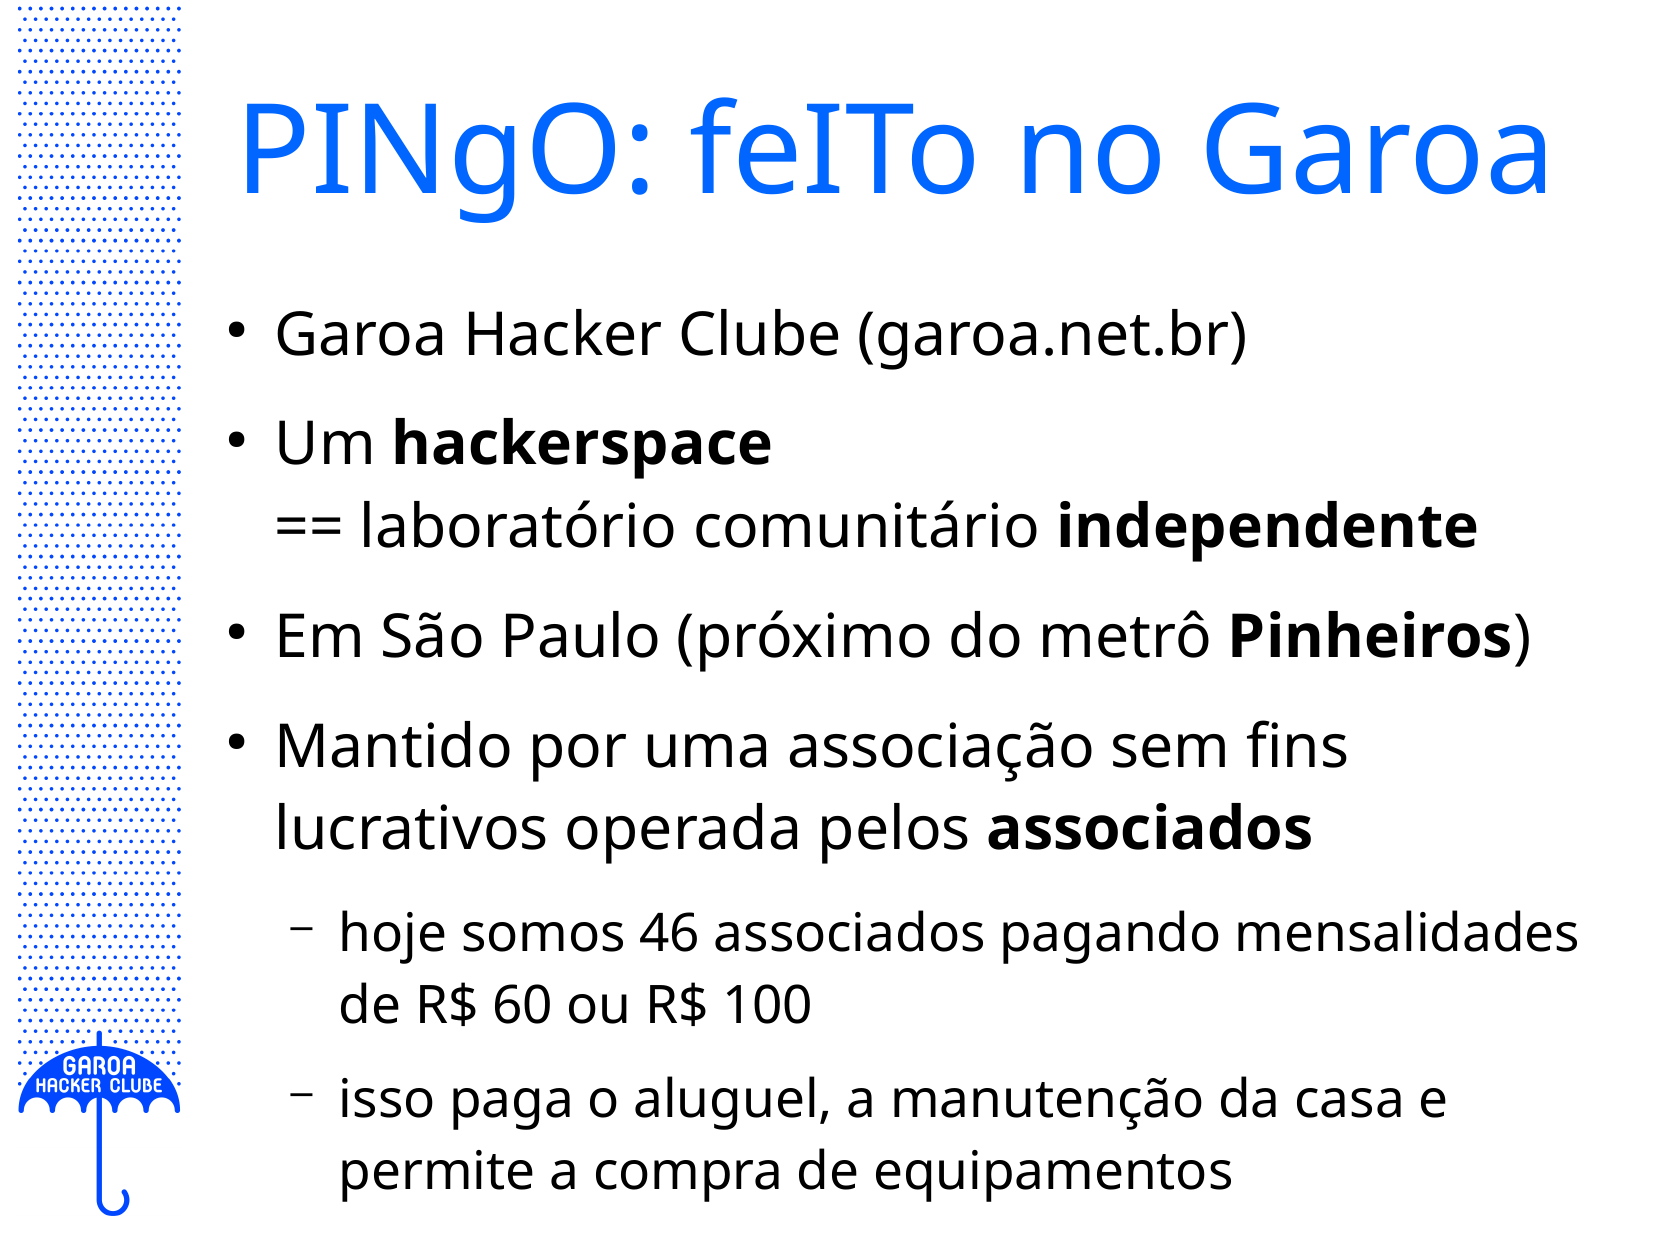

# PINgO: feITo no Garoa
Garoa Hacker Clube (garoa.net.br)
Um hackerspace
== laboratório comunitário independente
Em São Paulo (próximo do metrô Pinheiros)
Mantido por uma associação sem fins lucrativos operada pelos associados
hoje somos 46 associados pagando mensalidades de R$ 60 ou R$ 100
isso paga o aluguel, a manutenção da casa e permite a compra de equipamentos